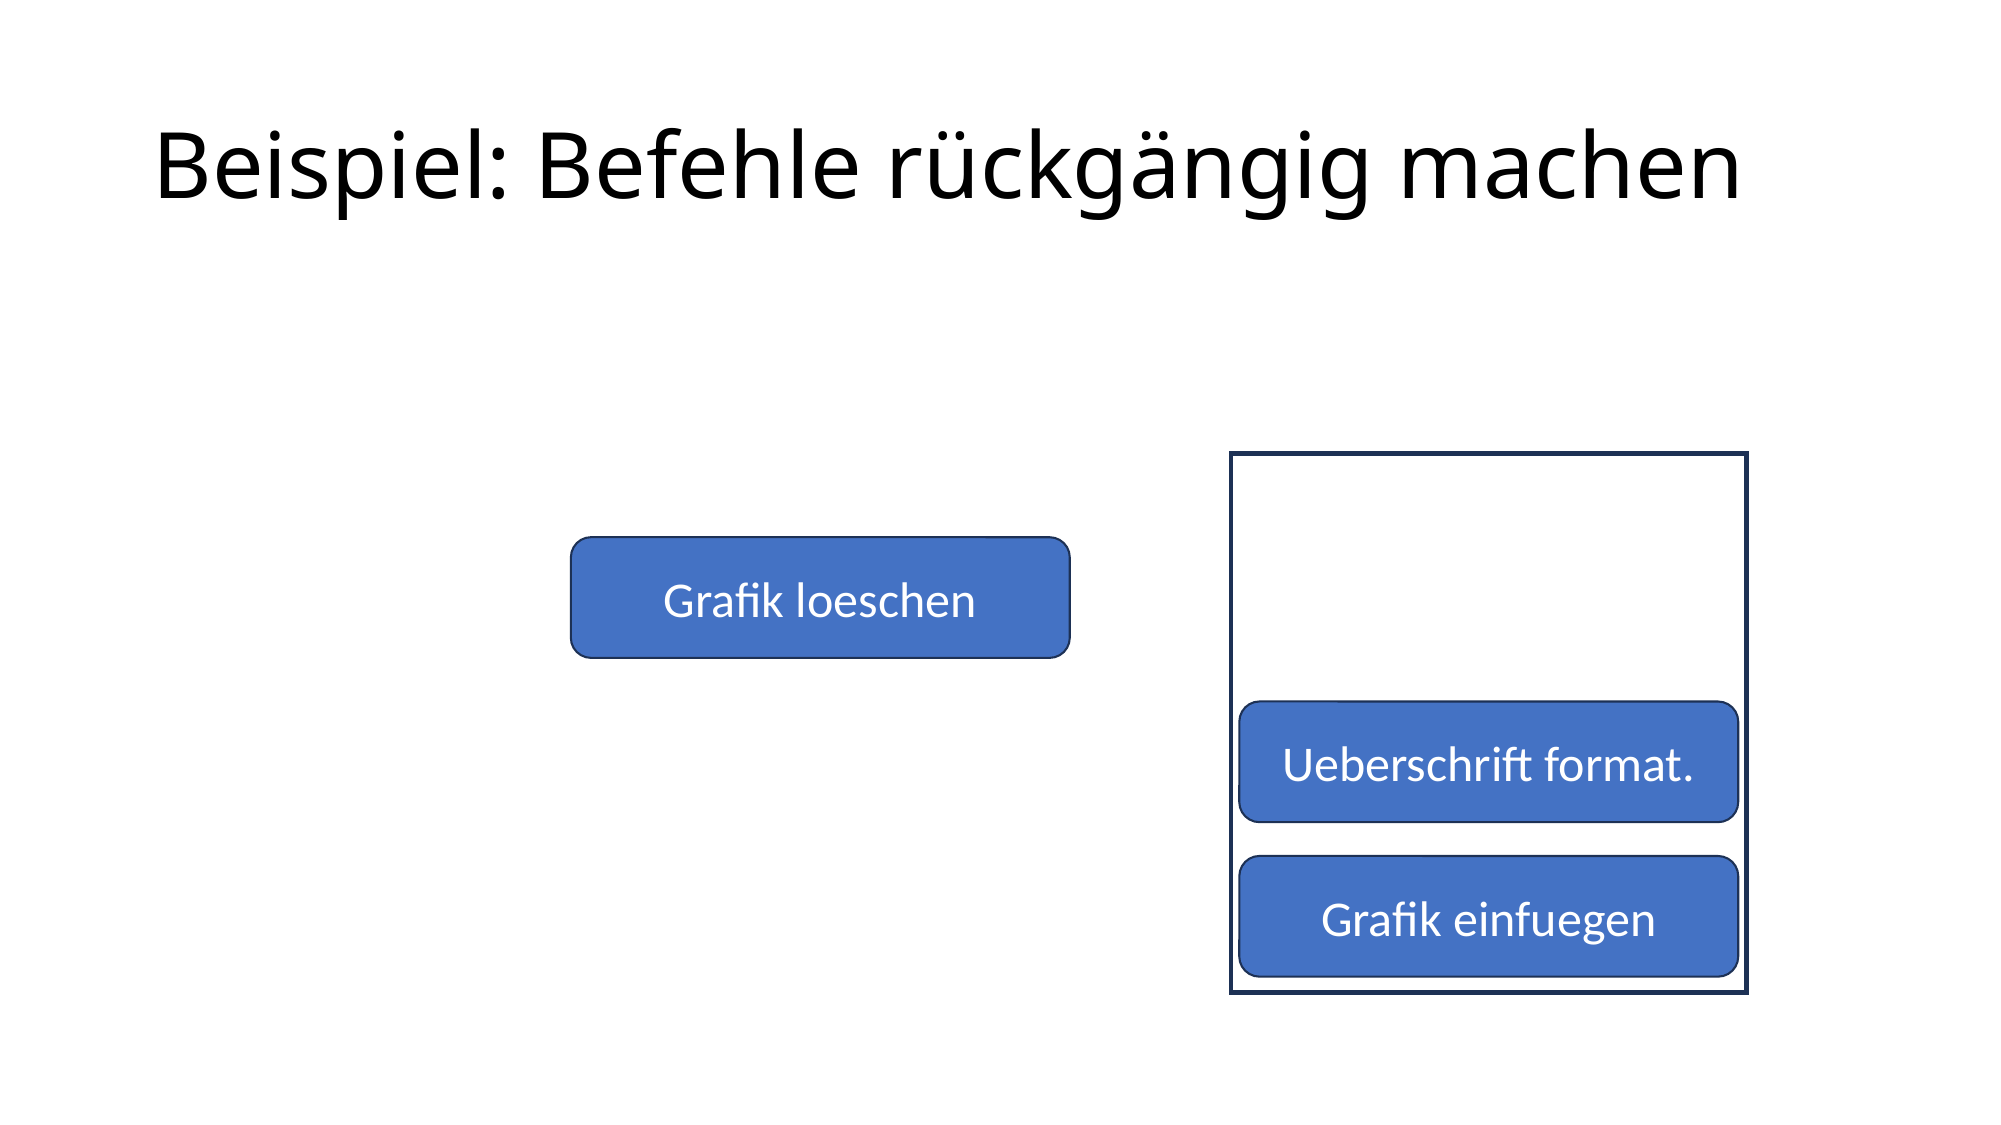

# Beispiel: Befehle rückgängig machen
Grafik loeschen
Ueberschrift format.
Grafik einfuegen